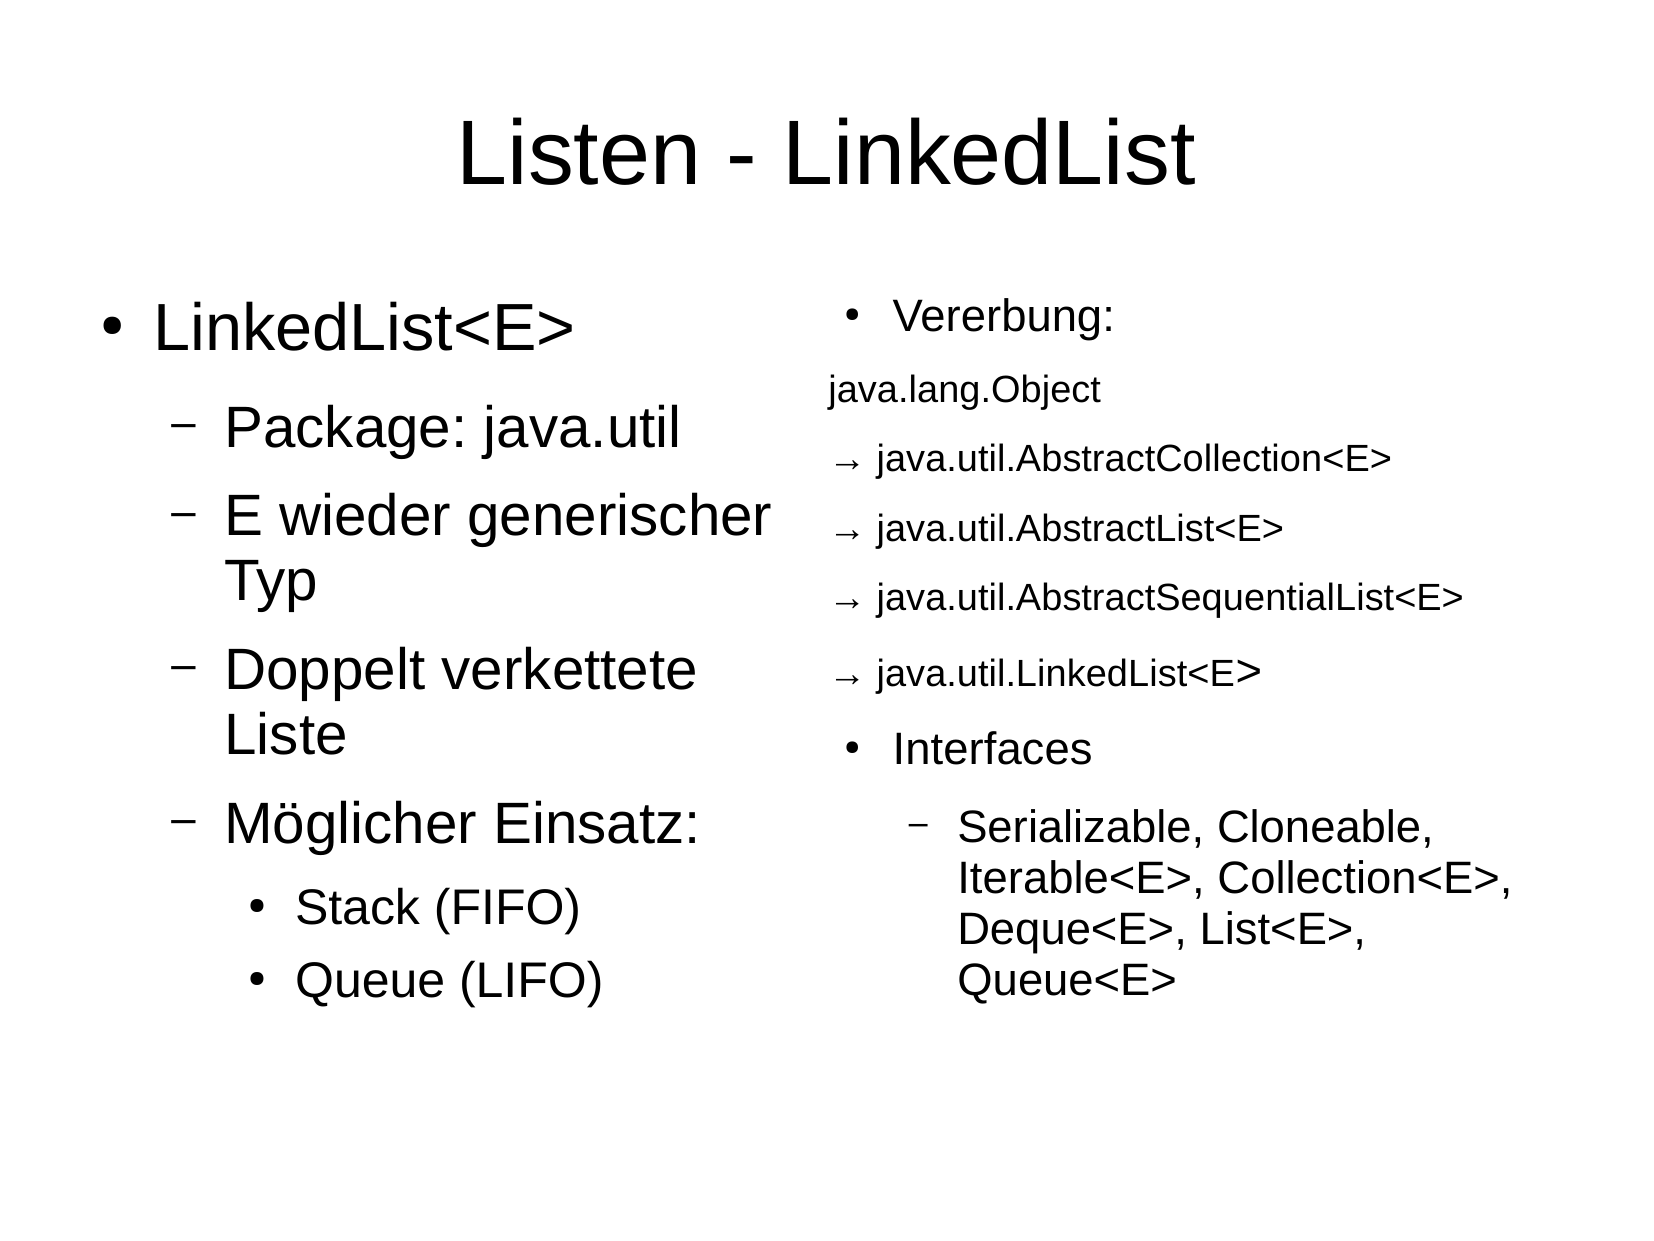

# Listen - LinkedList
LinkedList<E>
Package: java.util
E wieder generischer Typ
Doppelt verkettete Liste
Möglicher Einsatz:
Stack (FIFO)
Queue (LIFO)
Vererbung:
java.lang.Object
→ java.util.AbstractCollection<E>
→ java.util.AbstractList<E>
→ java.util.AbstractSequentialList<E>
→ java.util.LinkedList<E>
Interfaces
Serializable, Cloneable, Iterable<E>, Collection<E>, Deque<E>, List<E>, Queue<E>